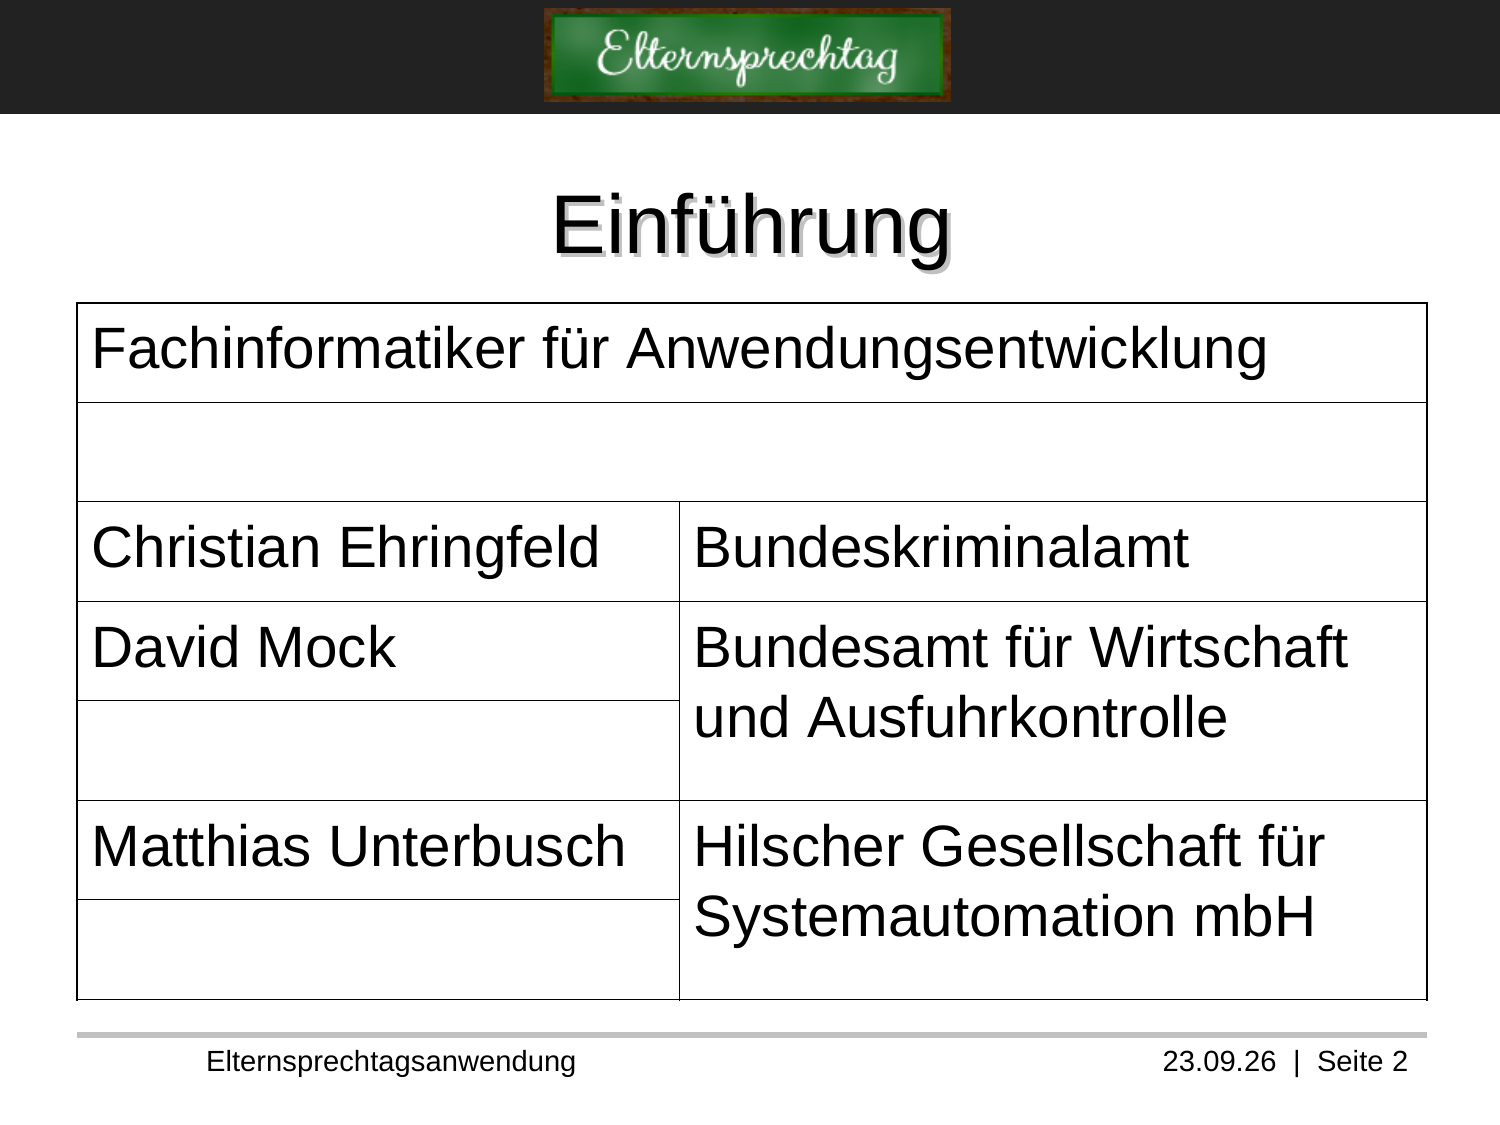

# Einführung
| Fachinformatiker für Anwendungsentwicklung | |
| --- | --- |
| | |
| Christian Ehringfeld | Bundeskriminalamt |
| David Mock | Bundesamt für Wirtschaft und Ausfuhrkontrolle |
| | |
| Matthias Unterbusch | Hilscher Gesellschaft für Systemautomation mbH |
| | |